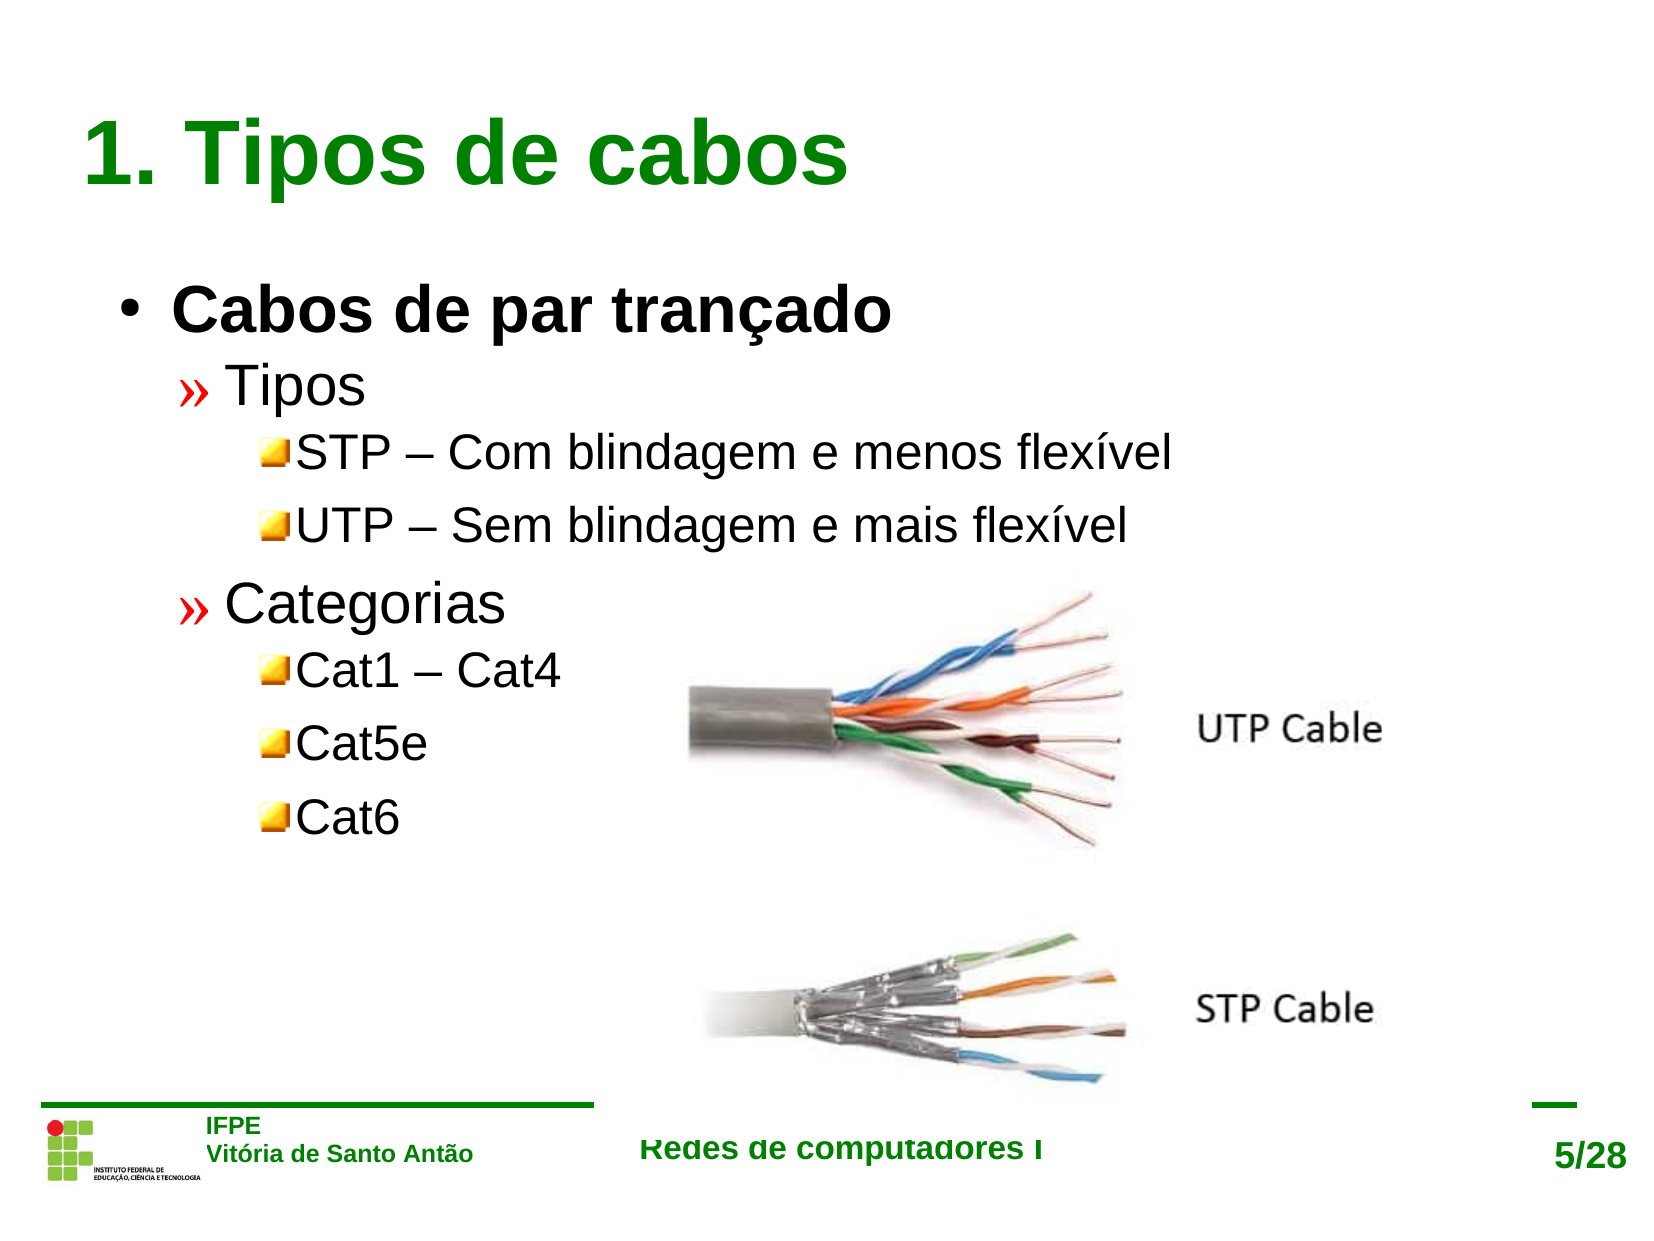

# 1. Tipos de cabos
Cabos de par trançado
Tipos
STP – Com blindagem e menos flexível
UTP – Sem blindagem e mais flexível
Categorias
Cat1 – Cat4
Cat5e
Cat6